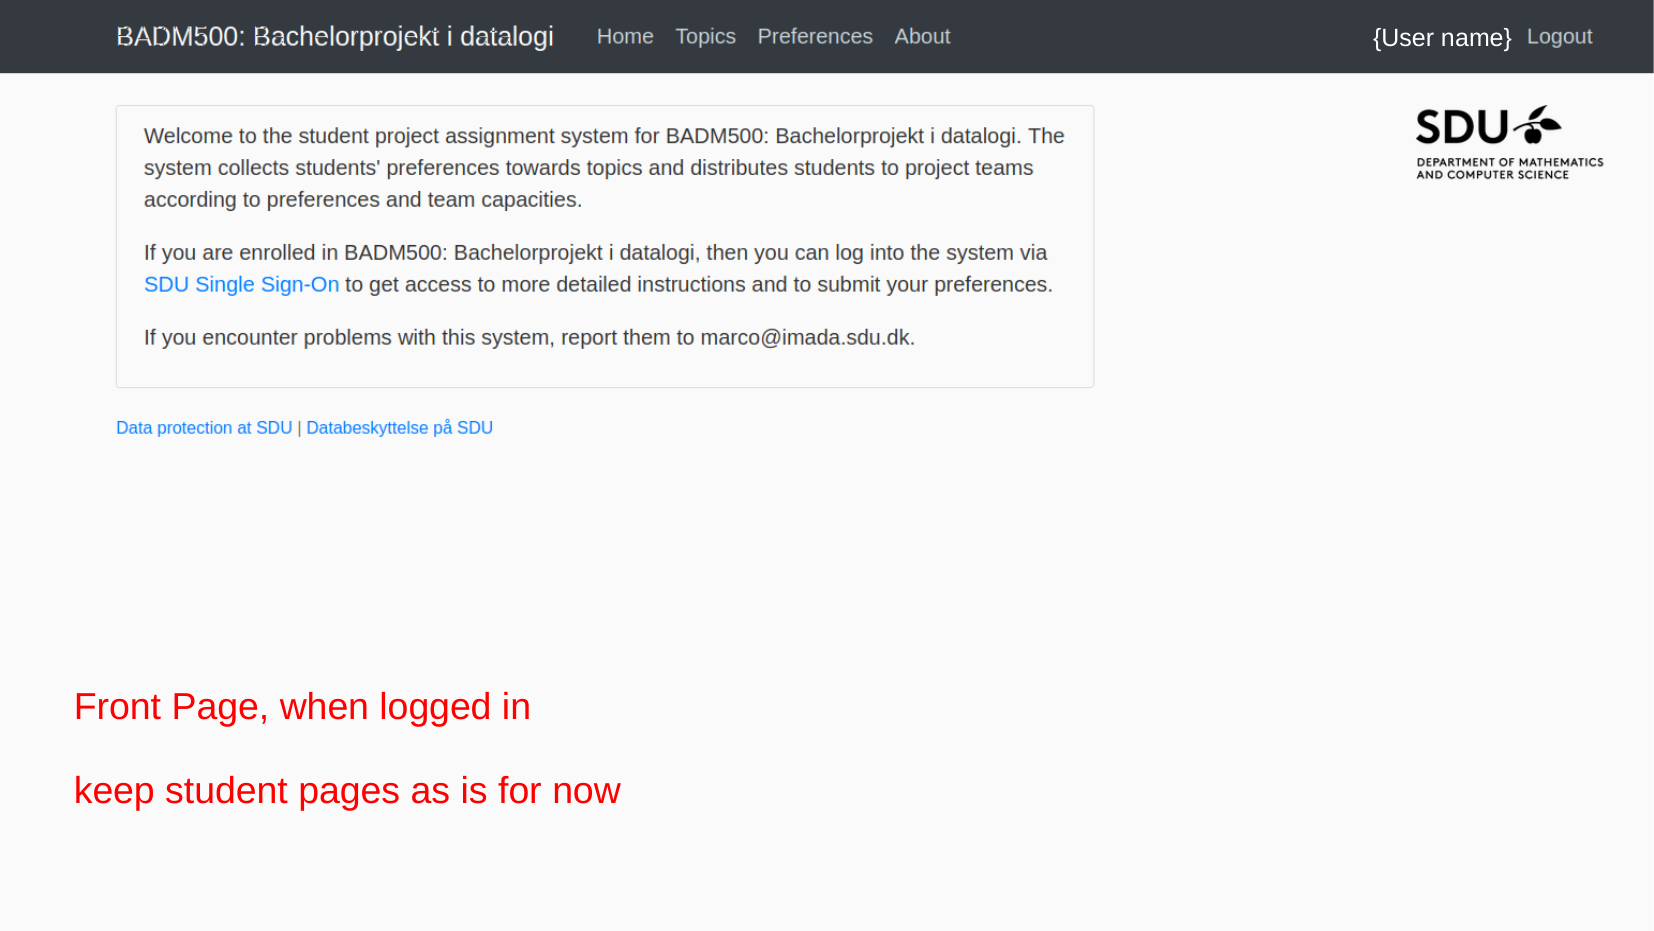

{User name}
Front Page, when logged in
keep student pages as is for now